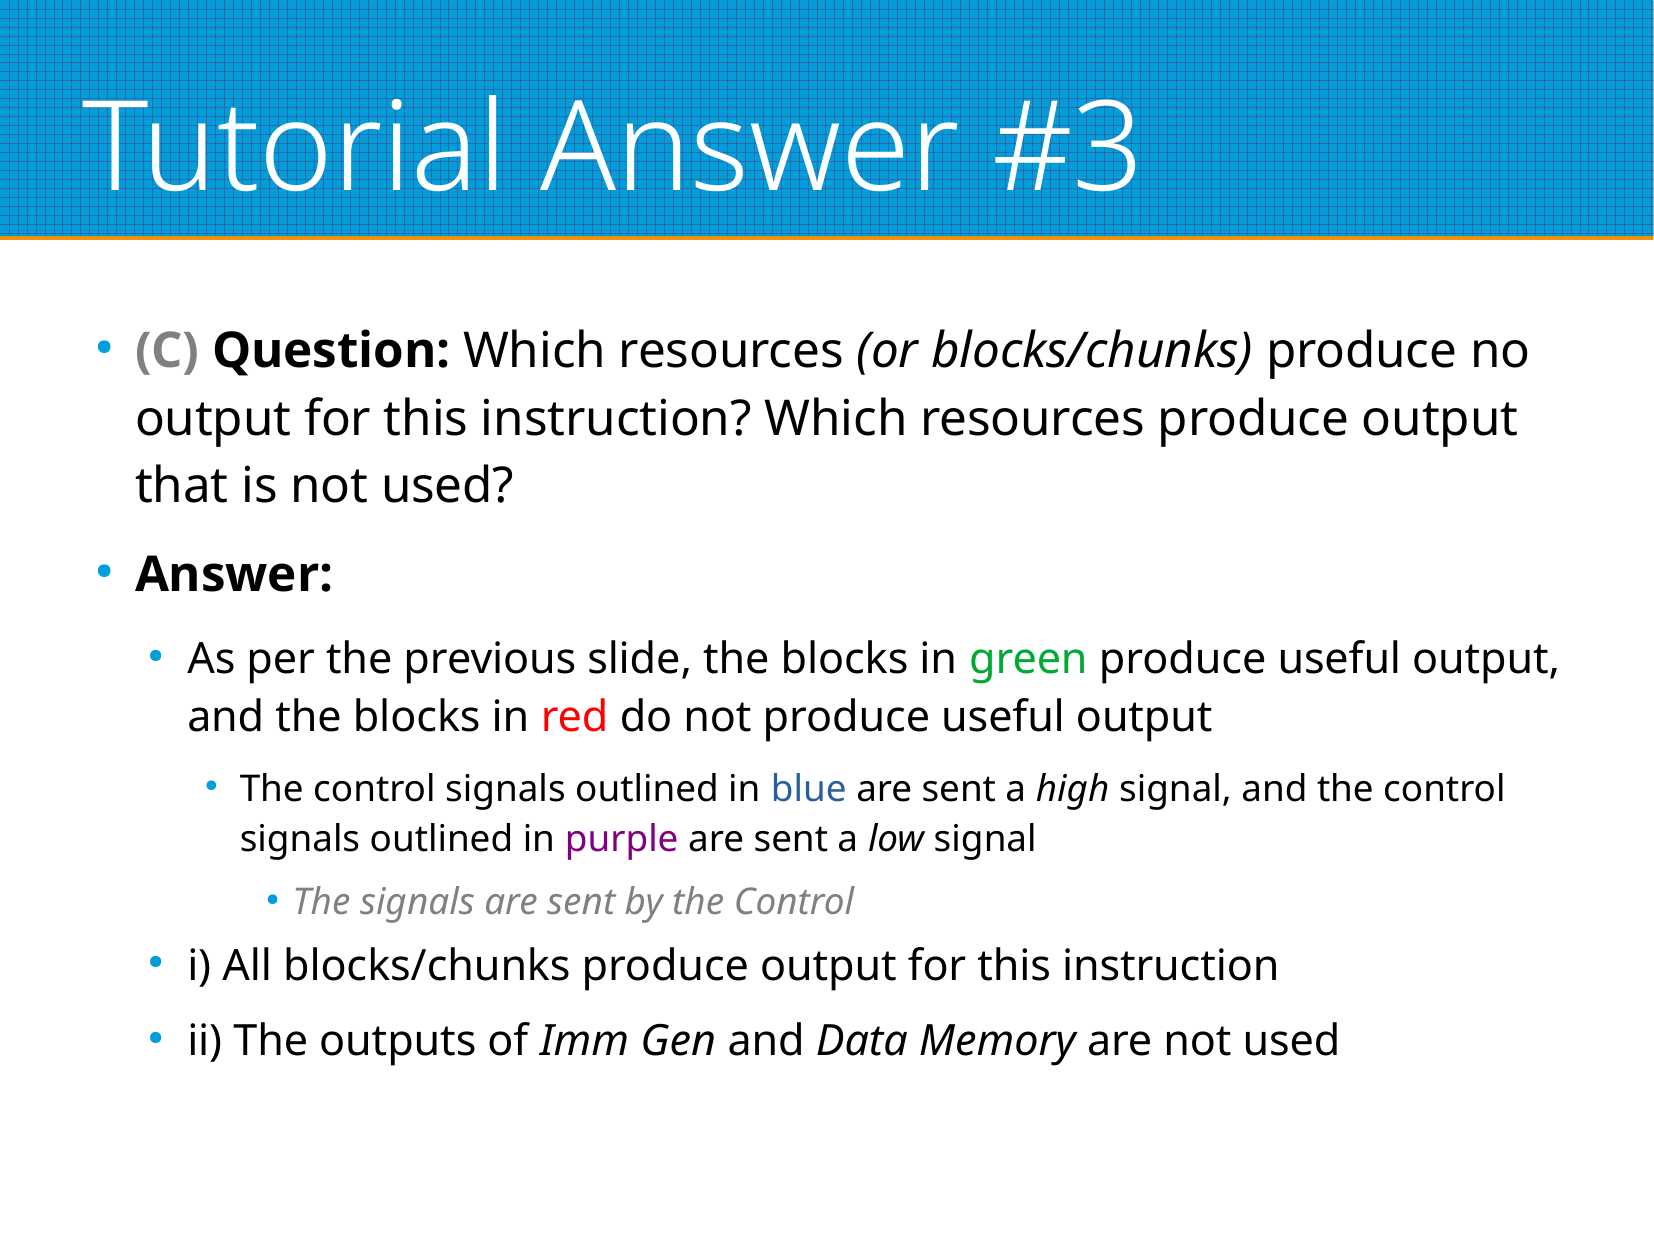

# Tutorial Answer #3
(C) Question: Which resources (or blocks/chunks) produce no output for this instruction? Which resources produce output that is not used?
Answer:
As per the previous slide, the blocks in green produce useful output, and the blocks in red do not produce useful output
The control signals outlined in blue are sent a high signal, and the control signals outlined in purple are sent a low signal
The signals are sent by the Control
i) All blocks/chunks produce output for this instruction
ii) The outputs of Imm Gen and Data Memory are not used